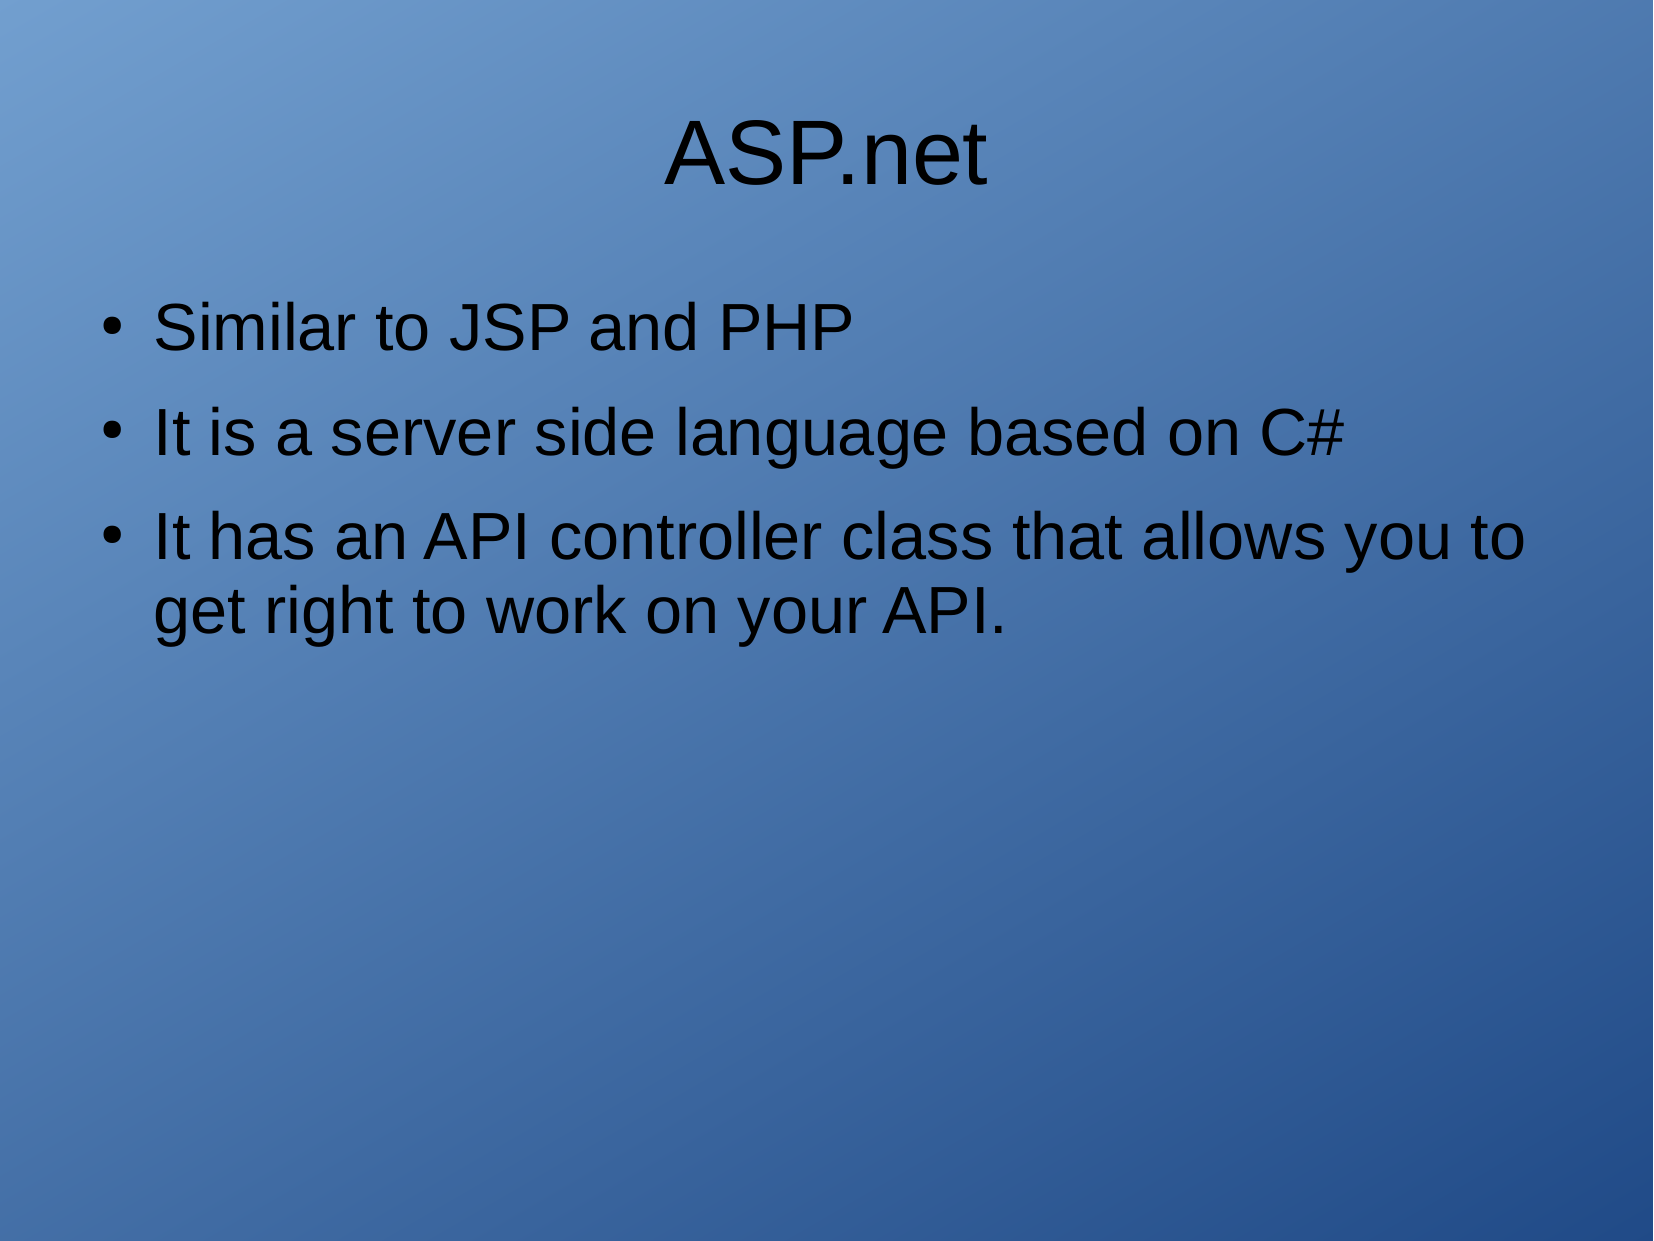

# ASP.net
Similar to JSP and PHP
It is a server side language based on C#
It has an API controller class that allows you to get right to work on your API.